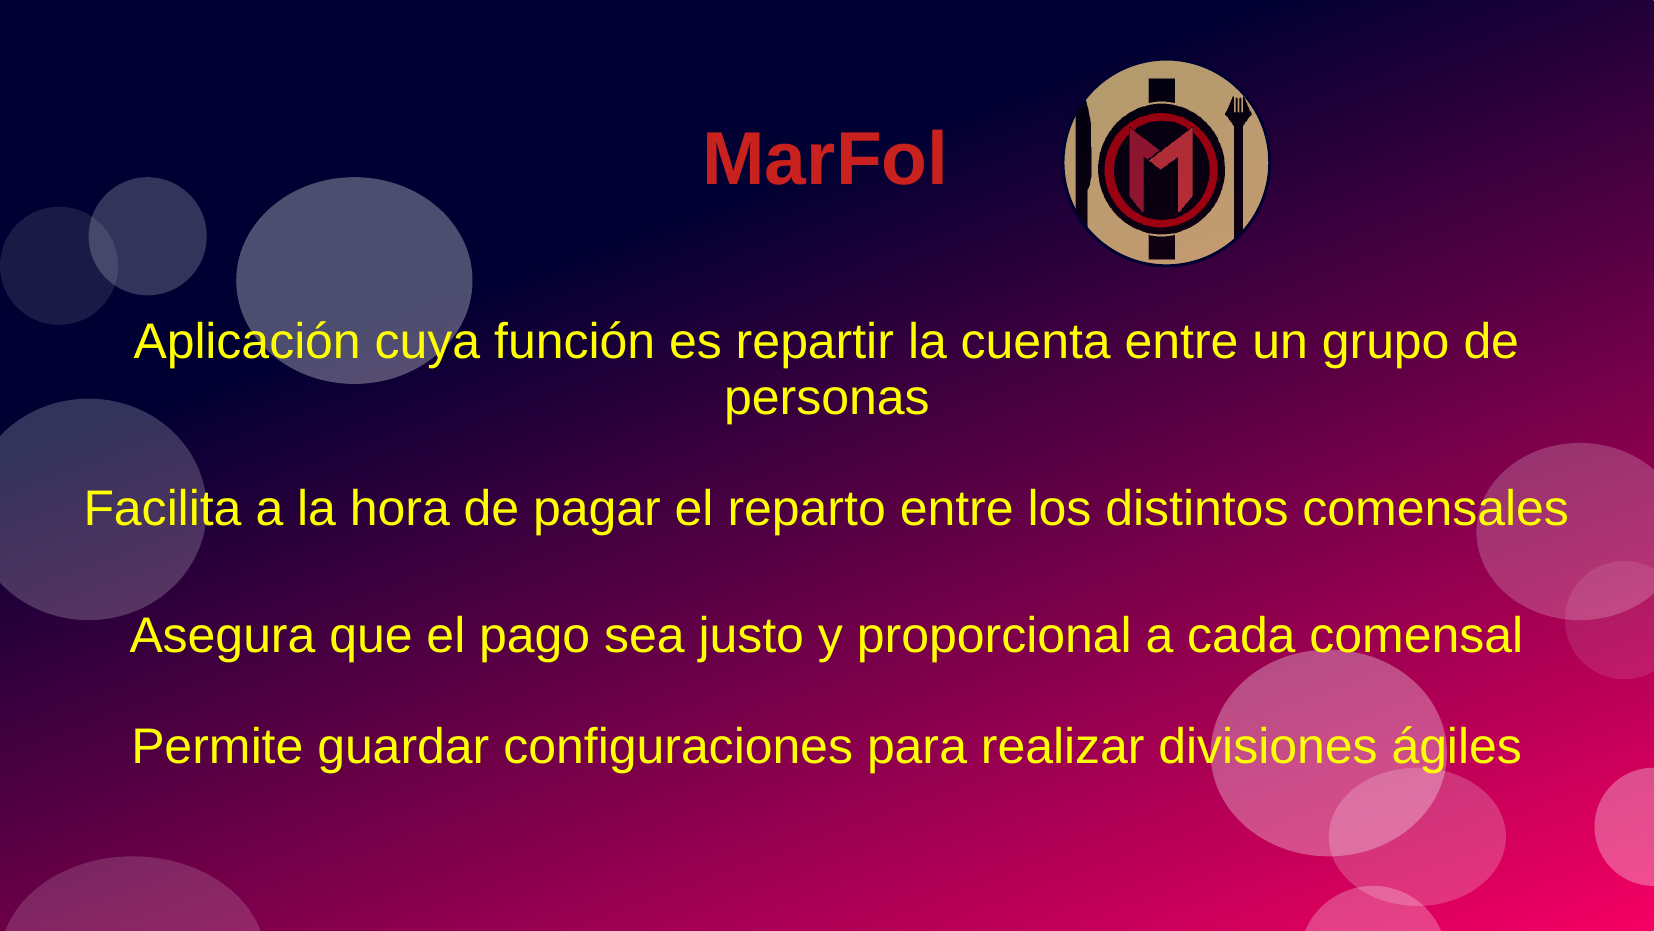

# MarFol
Aplicación cuya función es repartir la cuenta entre un grupo de personas
Facilita a la hora de pagar el reparto entre los distintos comensales
Asegura que el pago sea justo y proporcional a cada comensal
Permite guardar configuraciones para realizar divisiones ágiles